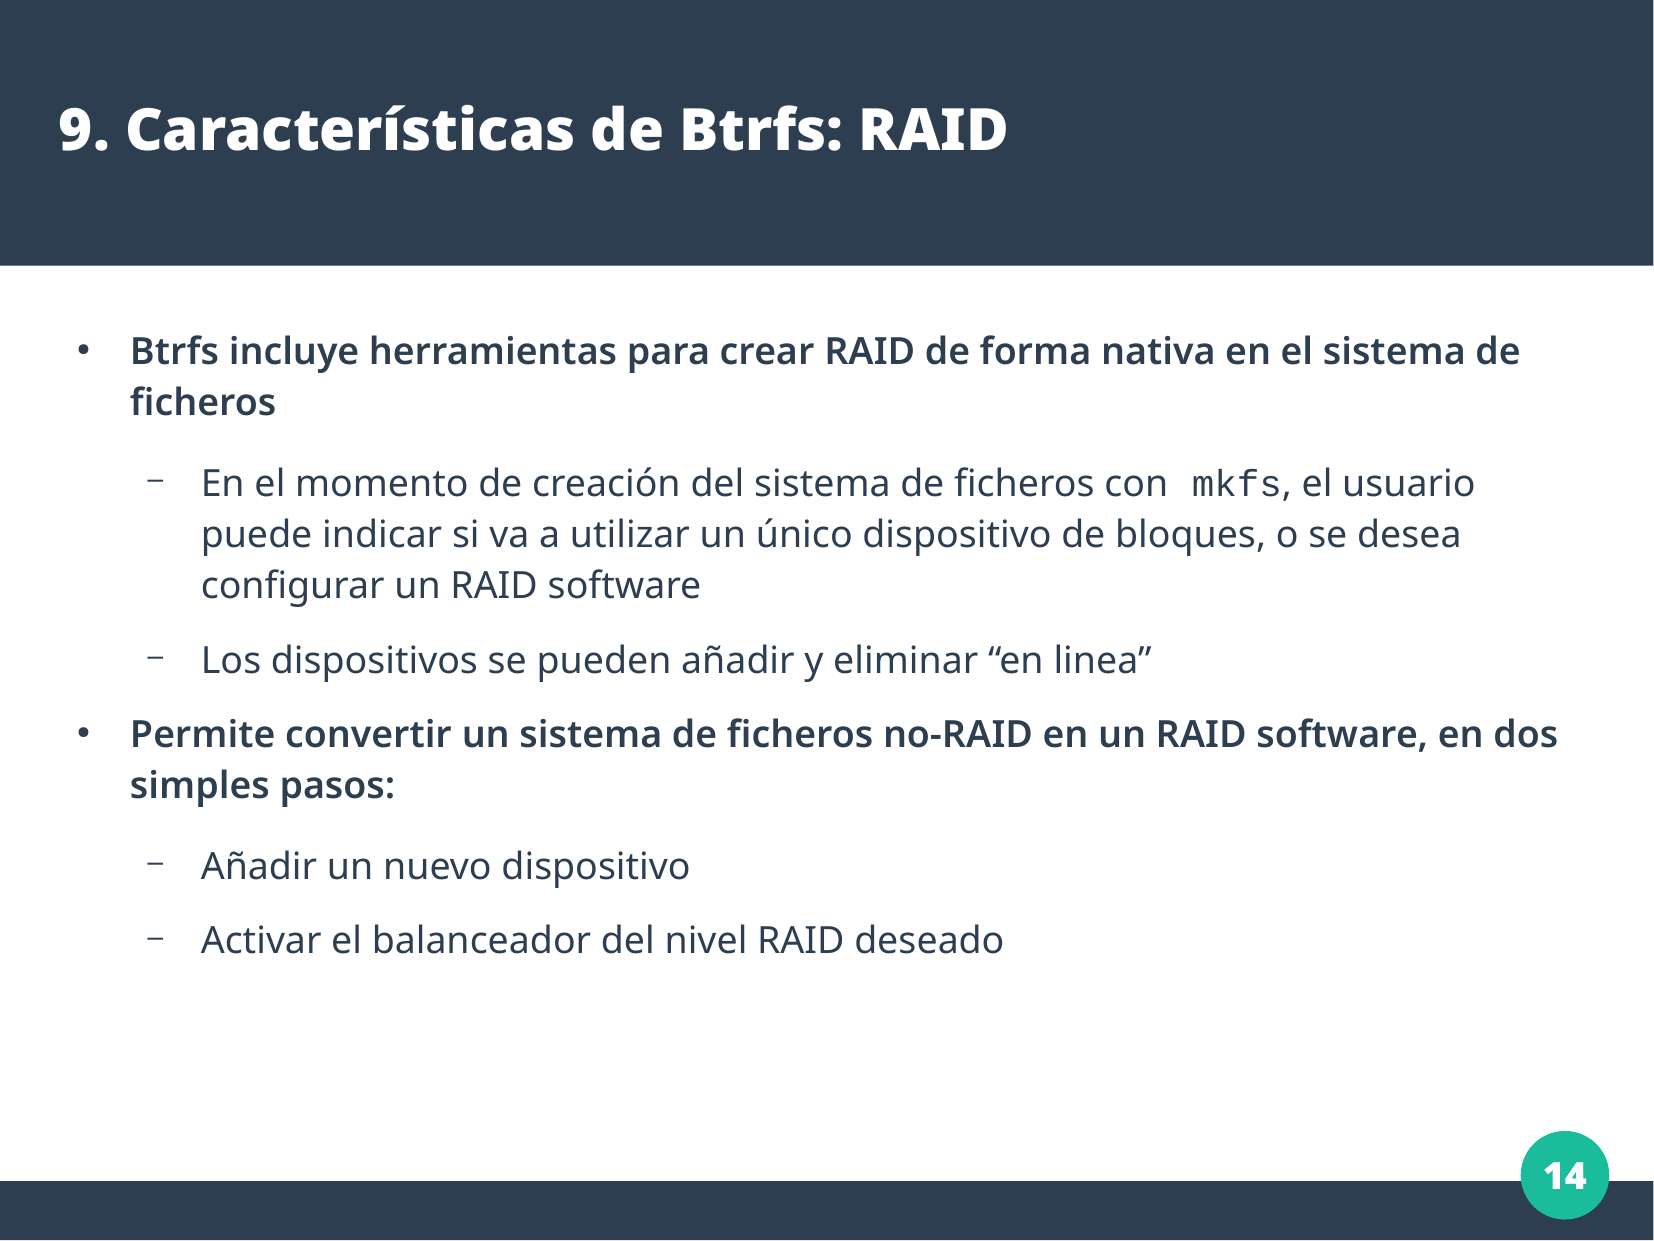

# 9. Características de Btrfs: RAID
Btrfs incluye herramientas para crear RAID de forma nativa en el sistema de ficheros
En el momento de creación del sistema de ficheros con mkfs, el usuario puede indicar si va a utilizar un único dispositivo de bloques, o se desea configurar un RAID software
Los dispositivos se pueden añadir y eliminar “en linea”
Permite convertir un sistema de ficheros no-RAID en un RAID software, en dos simples pasos:
Añadir un nuevo dispositivo
Activar el balanceador del nivel RAID deseado
14